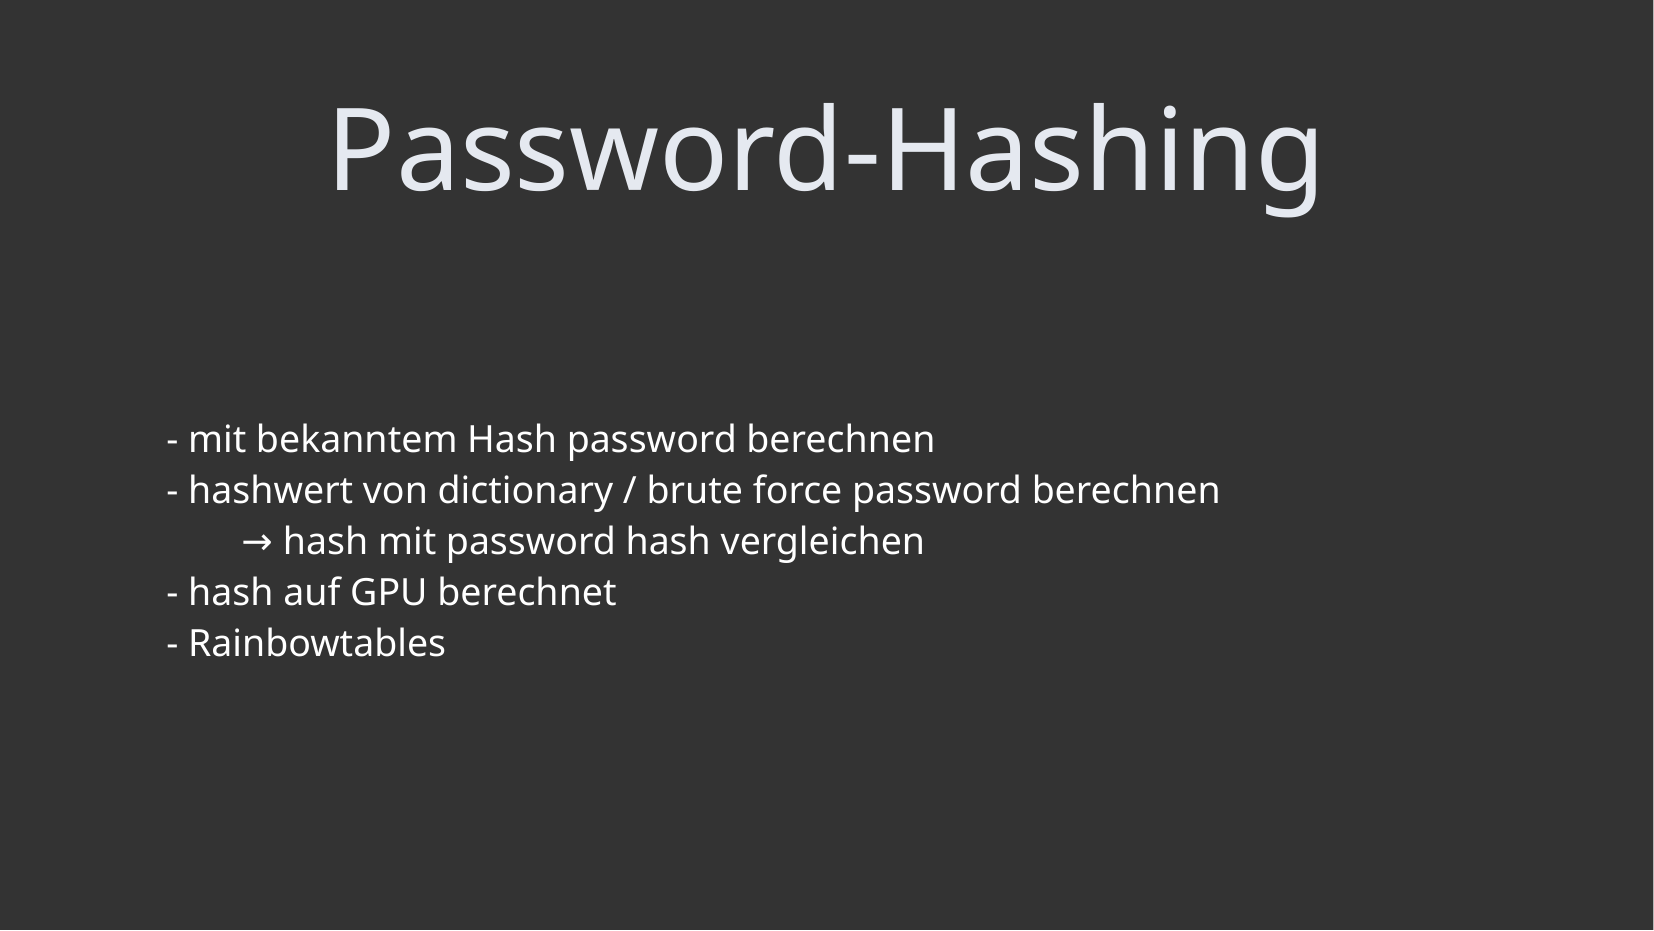

Password-Hashing
- mit bekanntem Hash password berechnen
- hashwert von dictionary / brute force password berechnen
	→ hash mit password hash vergleichen
- hash auf GPU berechnet
- Rainbowtables